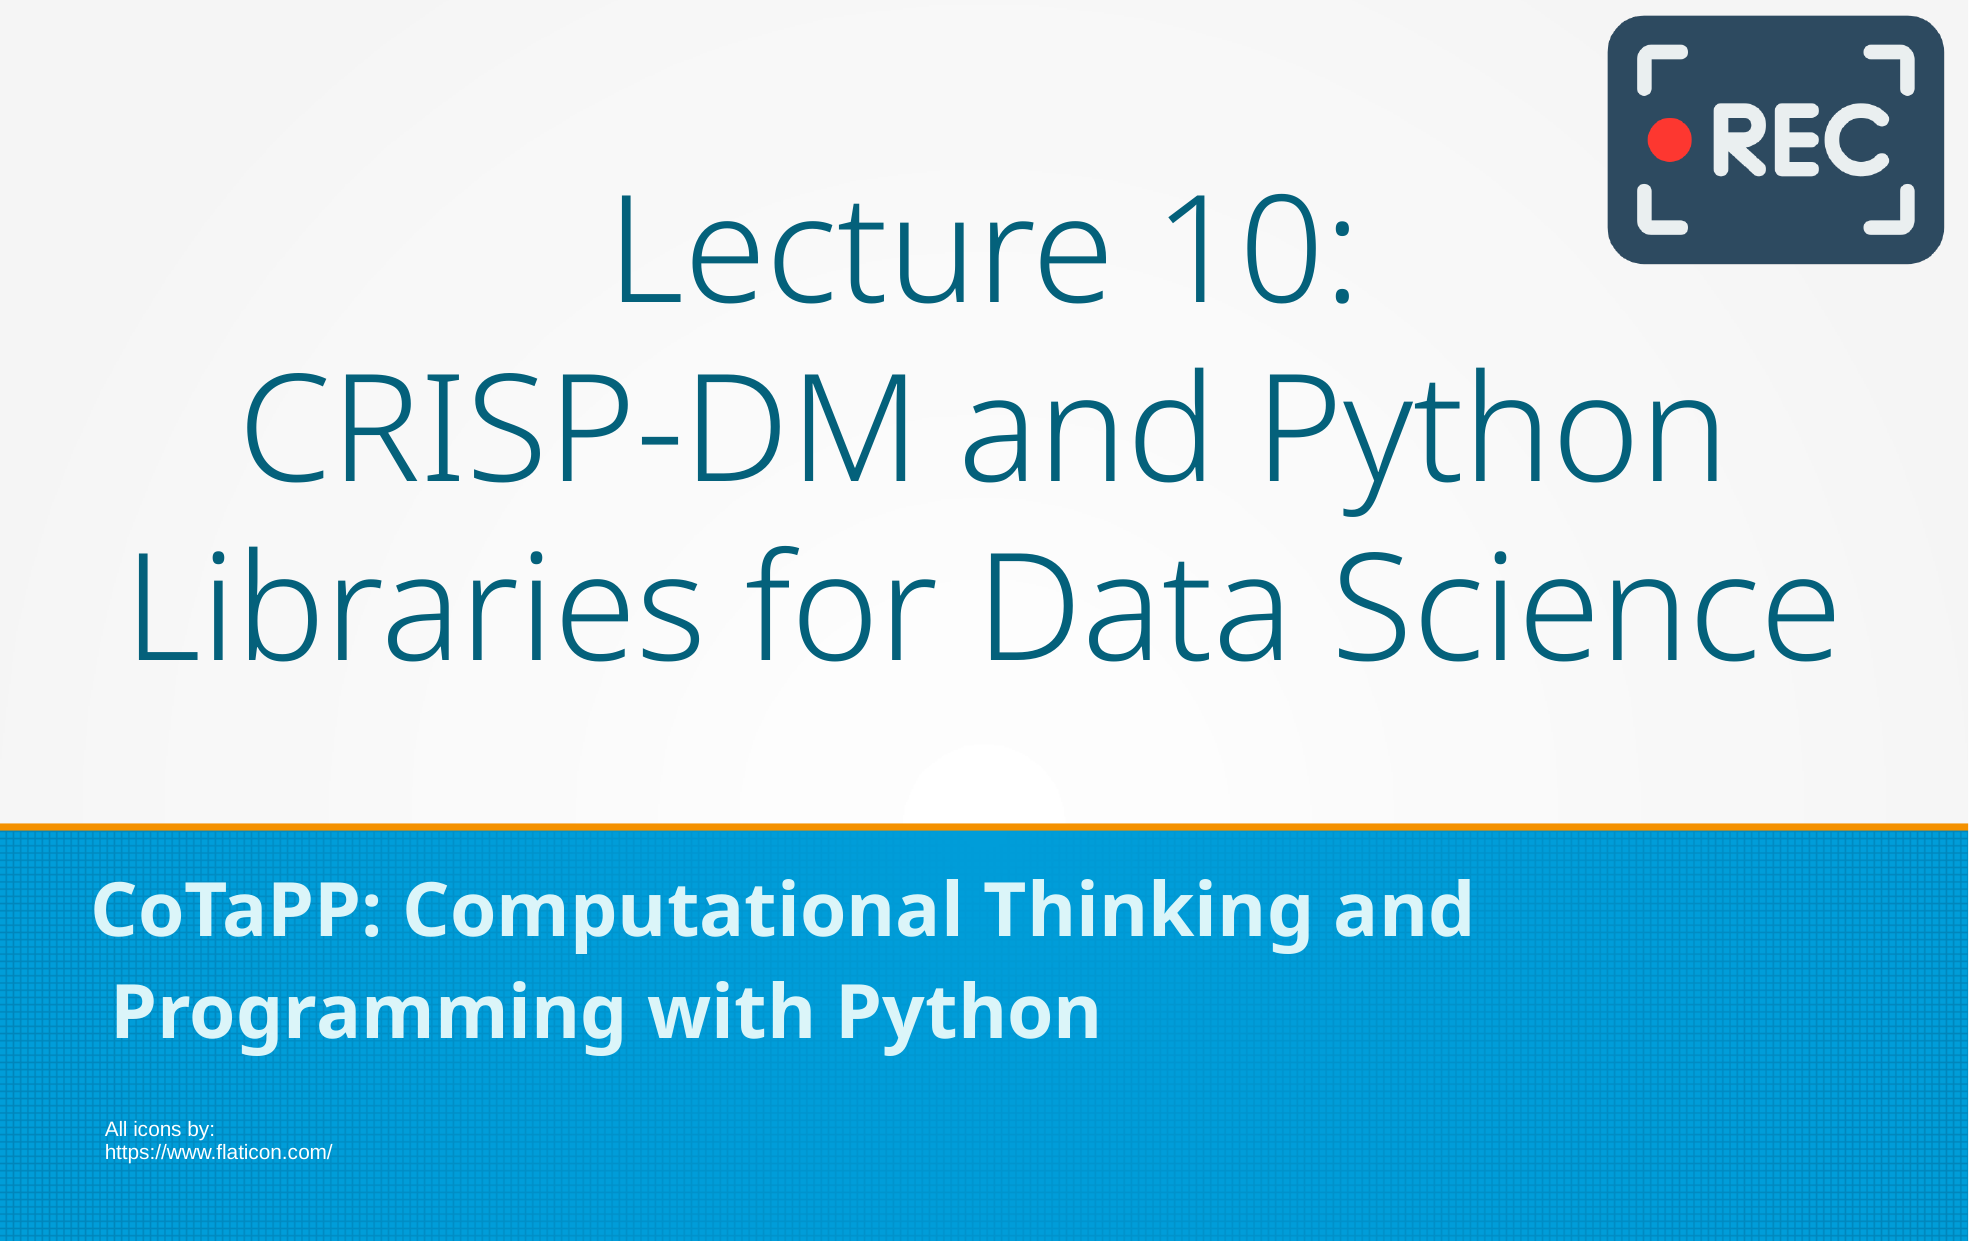

# Lecture 10: CRISP-DM and Python Libraries for Data Science
CoTaPP: Computational Thinking and
 Programming with Python
All icons by: https://www.flaticon.com/